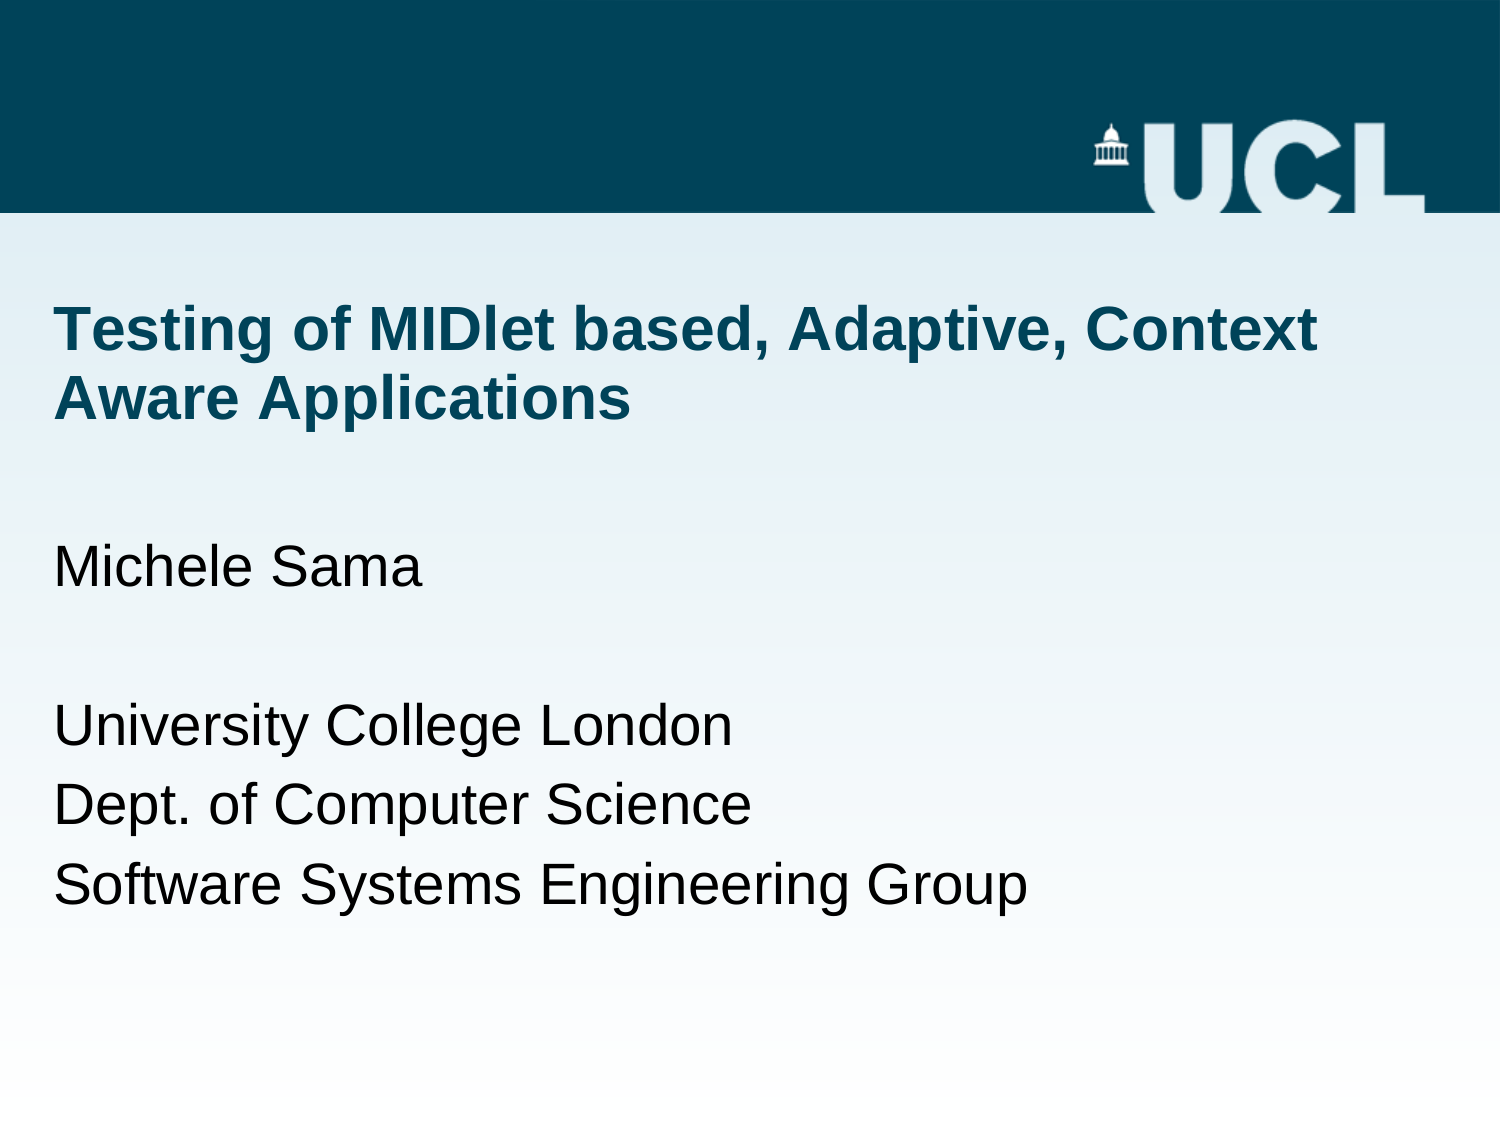

# Testing of MIDlet based, Adaptive, Context Aware Applications
Michele Sama
University College London
Dept. of Computer Science
Software Systems Engineering Group